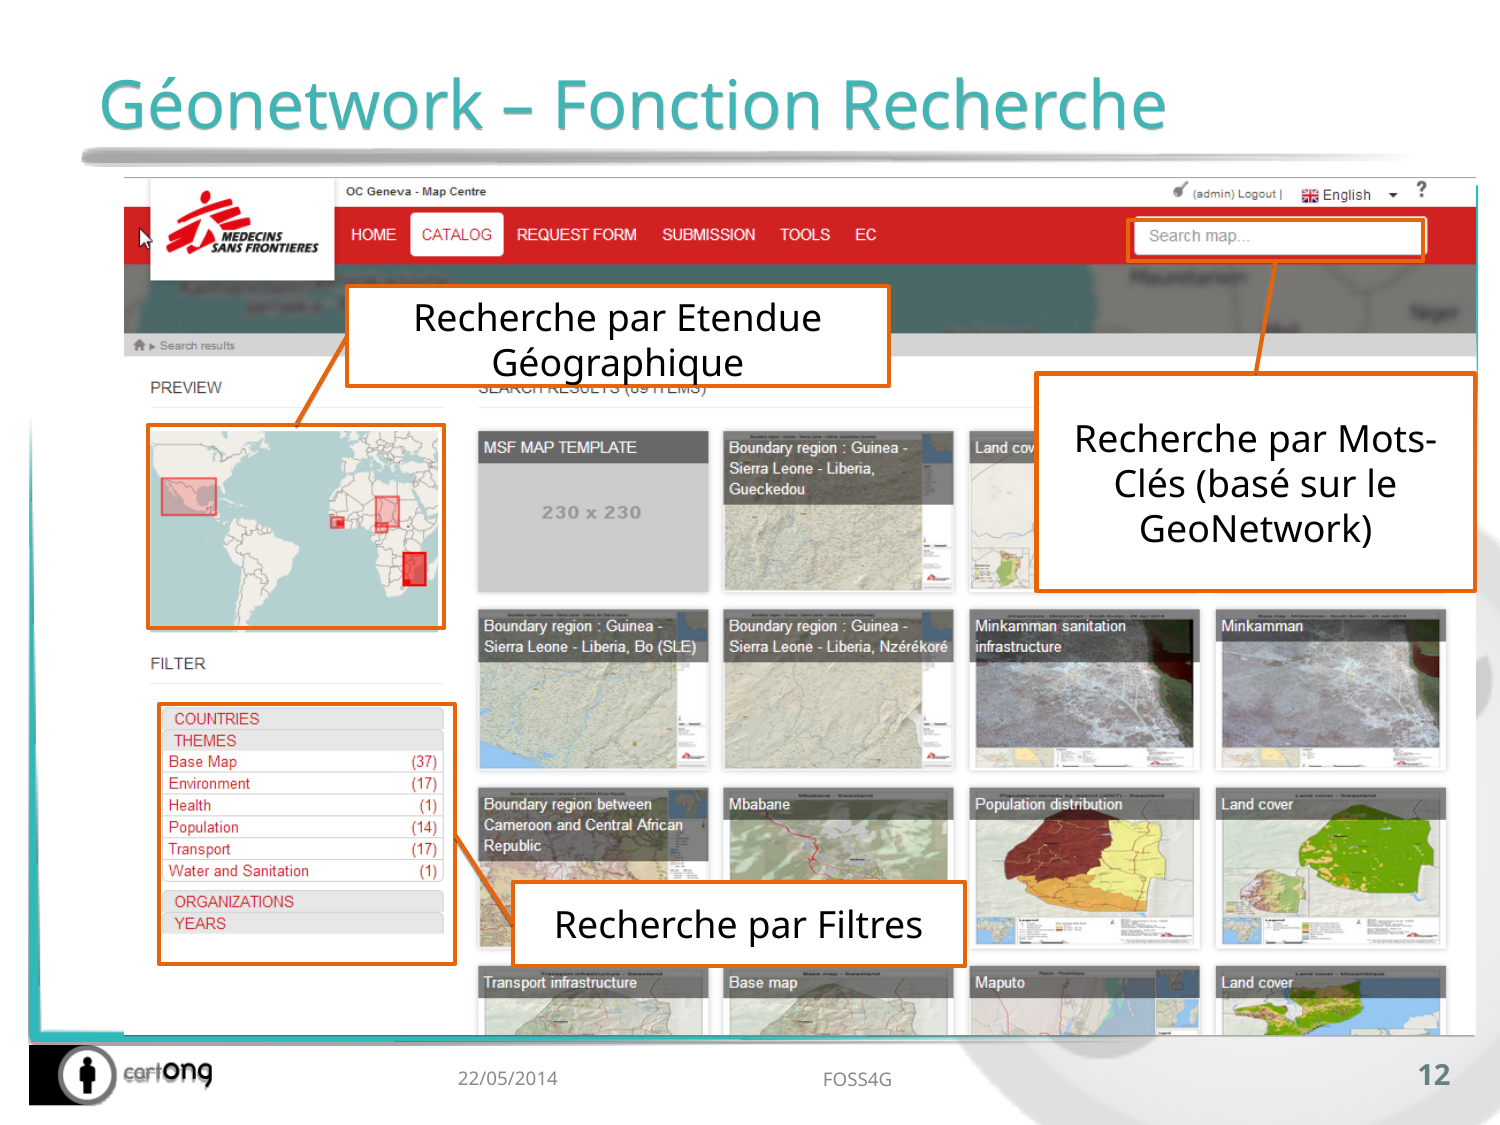

# Géonetwork – Fonction Recherche
Recherche par Etendue Géographique
Recherche par Mots-Clés (basé sur le GeoNetwork)
Recherche par Filtres
22/05/2014
FOSS4G